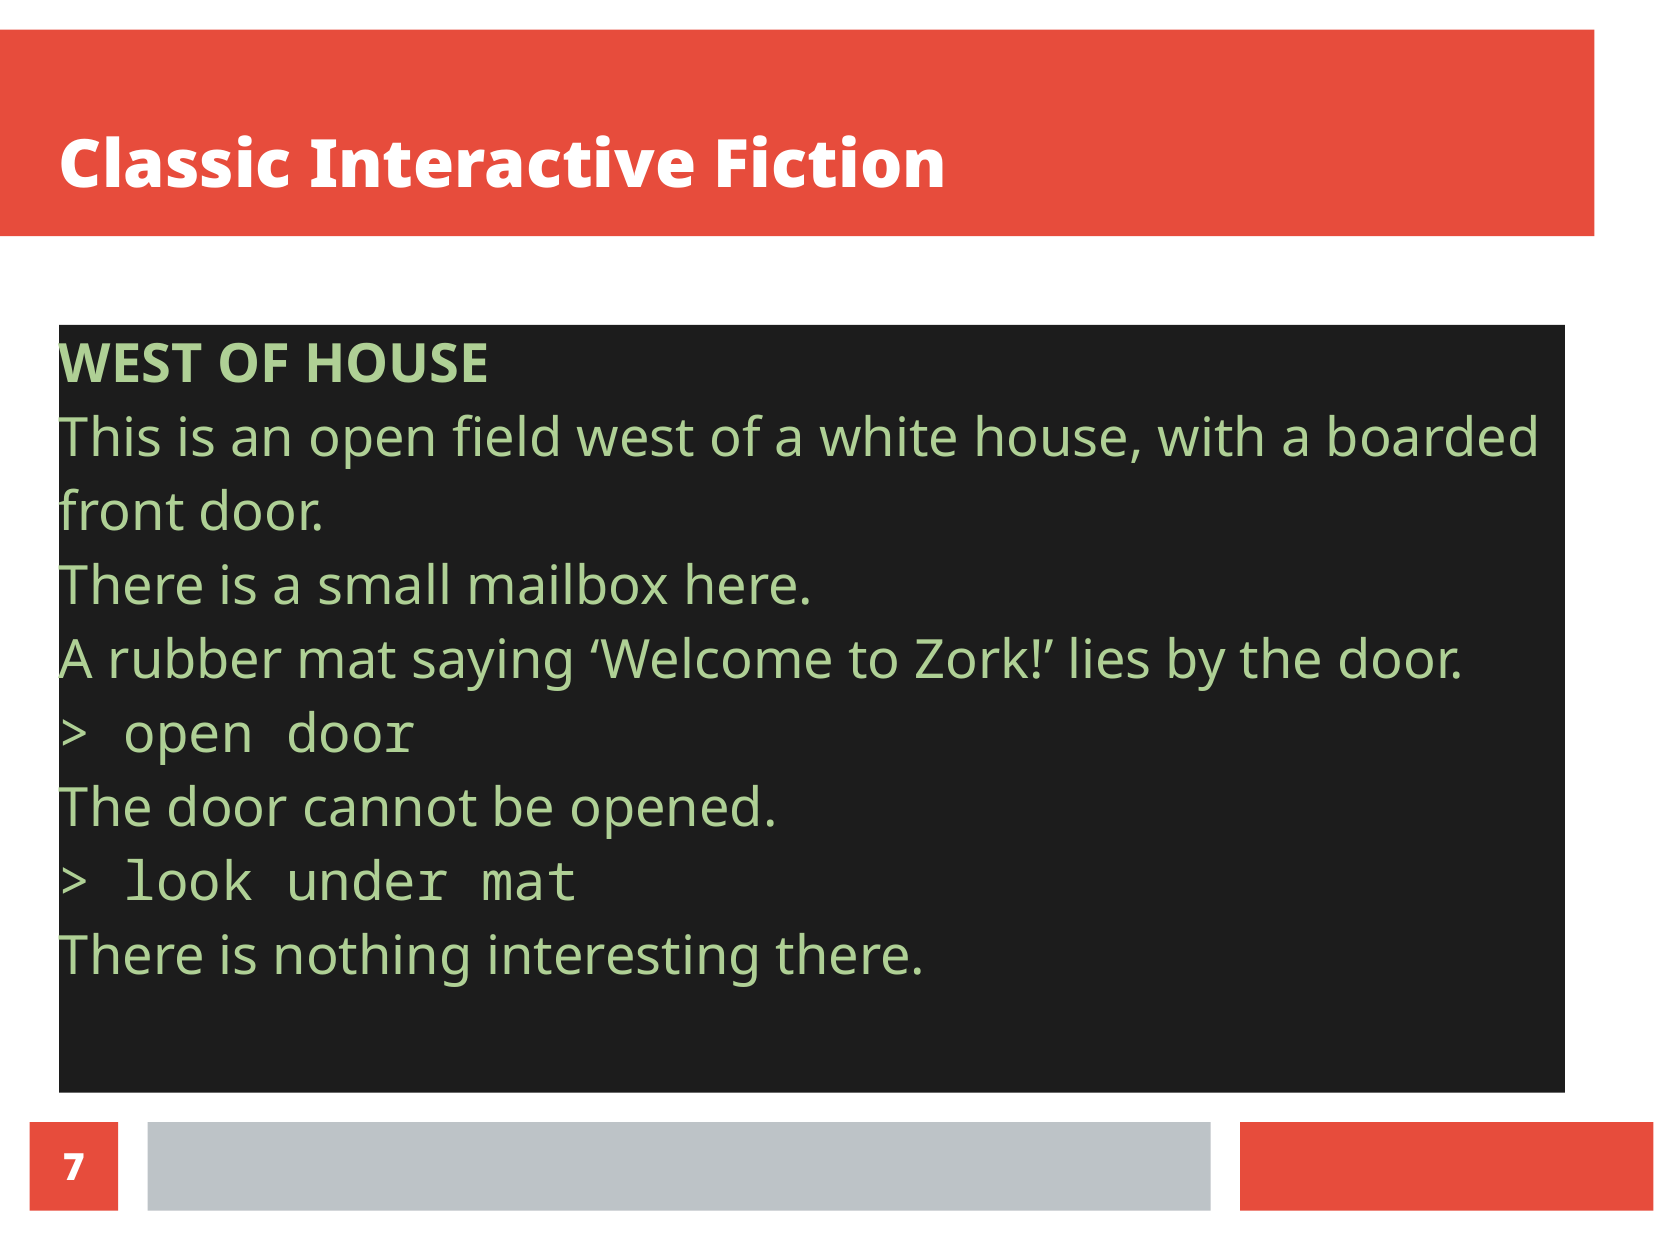

# Classic Interactive Fiction
WEST OF HOUSE
This is an open field west of a white house, with a boarded front door.
There is a small mailbox here.
A rubber mat saying ‘Welcome to Zork!’ lies by the door.
> open door
The door cannot be opened.
> look under mat
There is nothing interesting there.
7